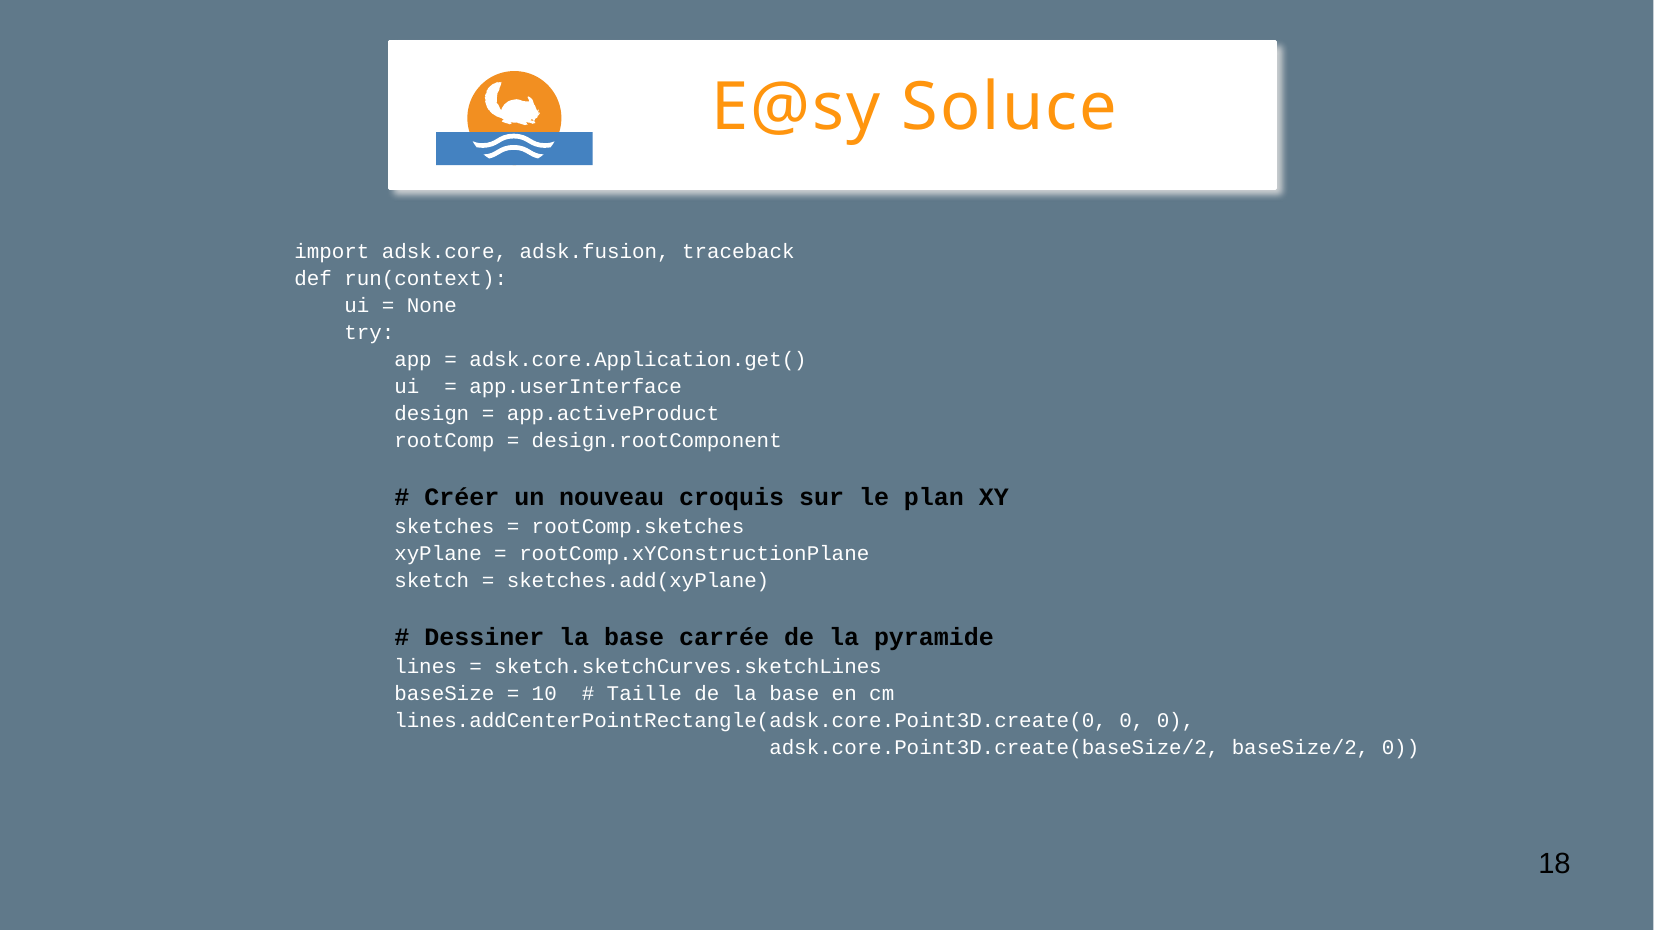

import adsk.core, adsk.fusion, traceback
def run(context):
 ui = None
 try:
 app = adsk.core.Application.get()
 ui = app.userInterface
 design = app.activeProduct
 rootComp = design.rootComponent
 # Créer un nouveau croquis sur le plan XY
 sketches = rootComp.sketches
 xyPlane = rootComp.xYConstructionPlane
 sketch = sketches.add(xyPlane)
 # Dessiner la base carrée de la pyramide
 lines = sketch.sketchCurves.sketchLines
 baseSize = 10 # Taille de la base en cm
 lines.addCenterPointRectangle(adsk.core.Point3D.create(0, 0, 0),
 adsk.core.Point3D.create(baseSize/2, baseSize/2, 0))
18